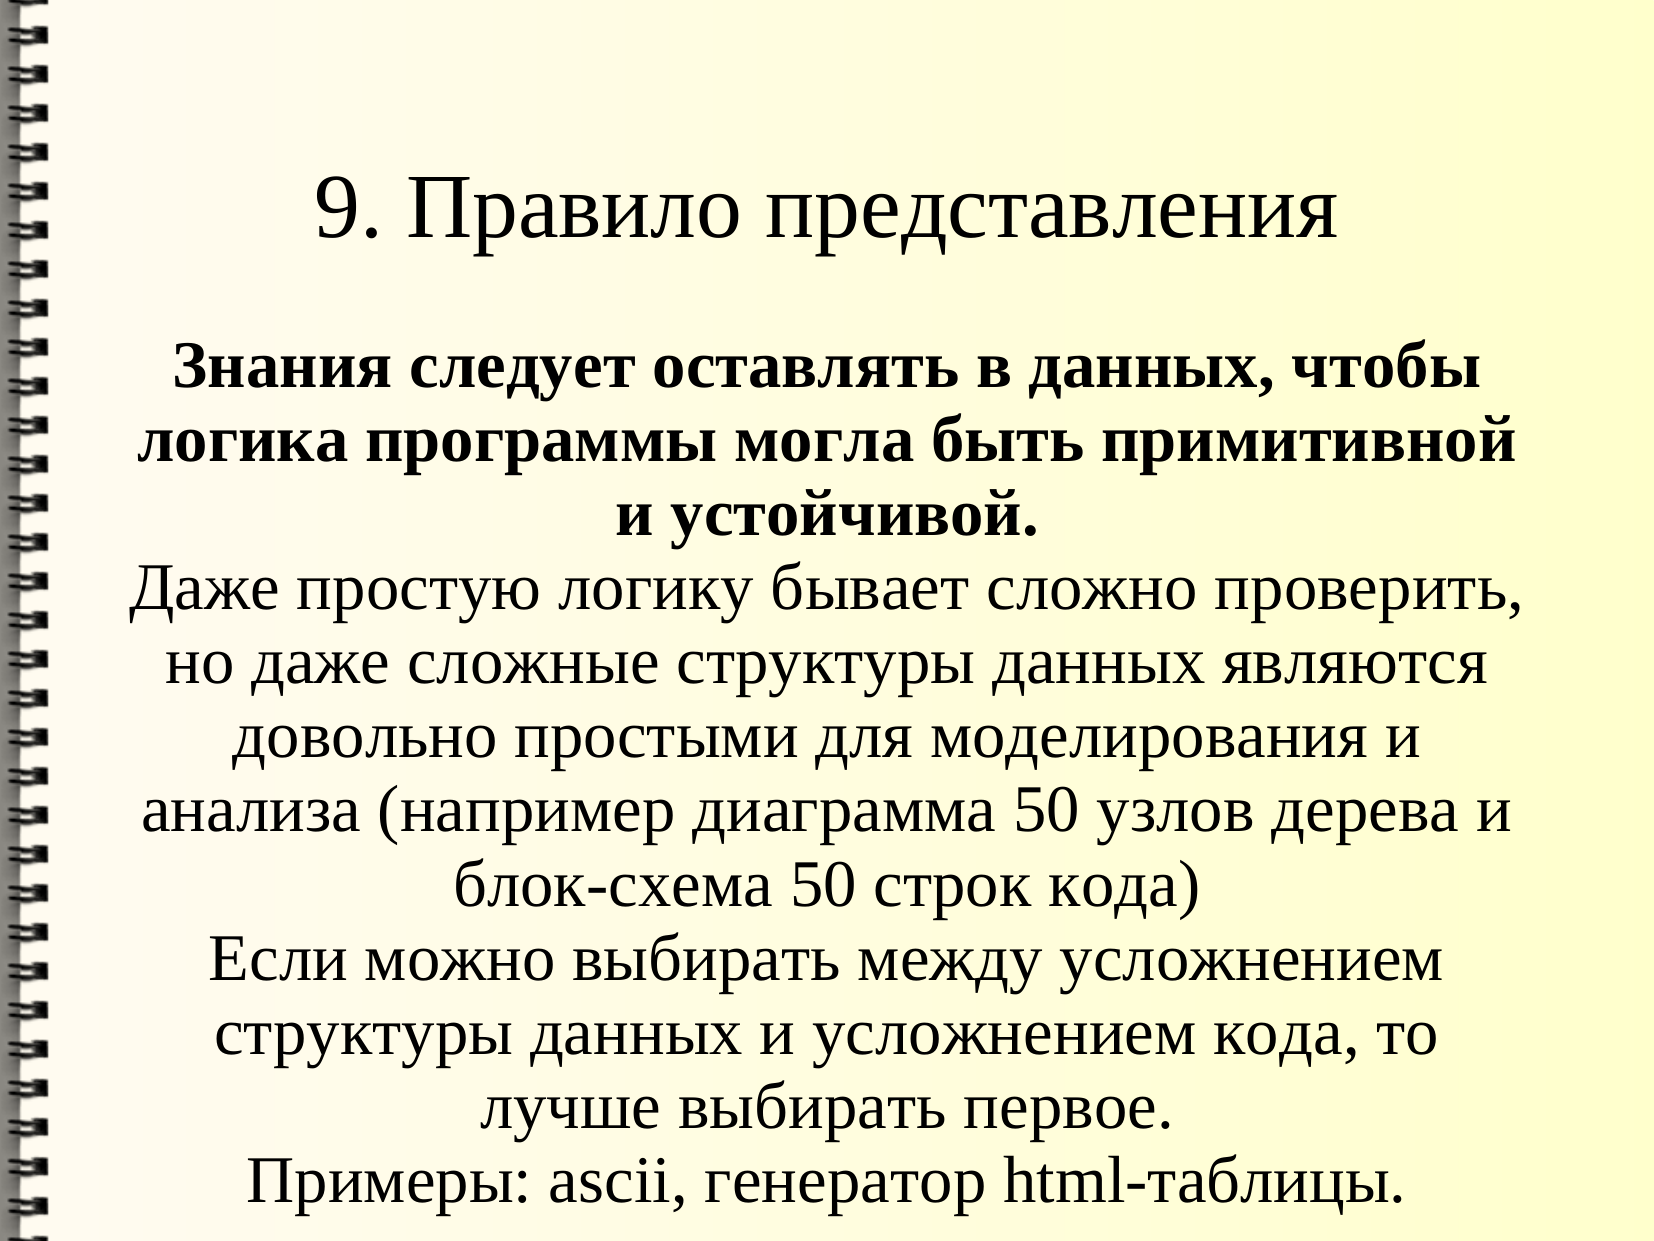

# 9. Правило представления
Знания следует оставлять в данных, чтобы логика программы могла быть примитивной и устойчивой.
Даже простую логику бывает сложно проверить, но даже сложные структуры данных являются довольно простыми для моделирования и анализа (например диаграмма 50 узлов дерева и блок-схема 50 строк кода)
Если можно выбирать между усложнением структуры данных и усложнением кода, то лучше выбирать первое.
Примеры: ascii, генератор html-таблицы.